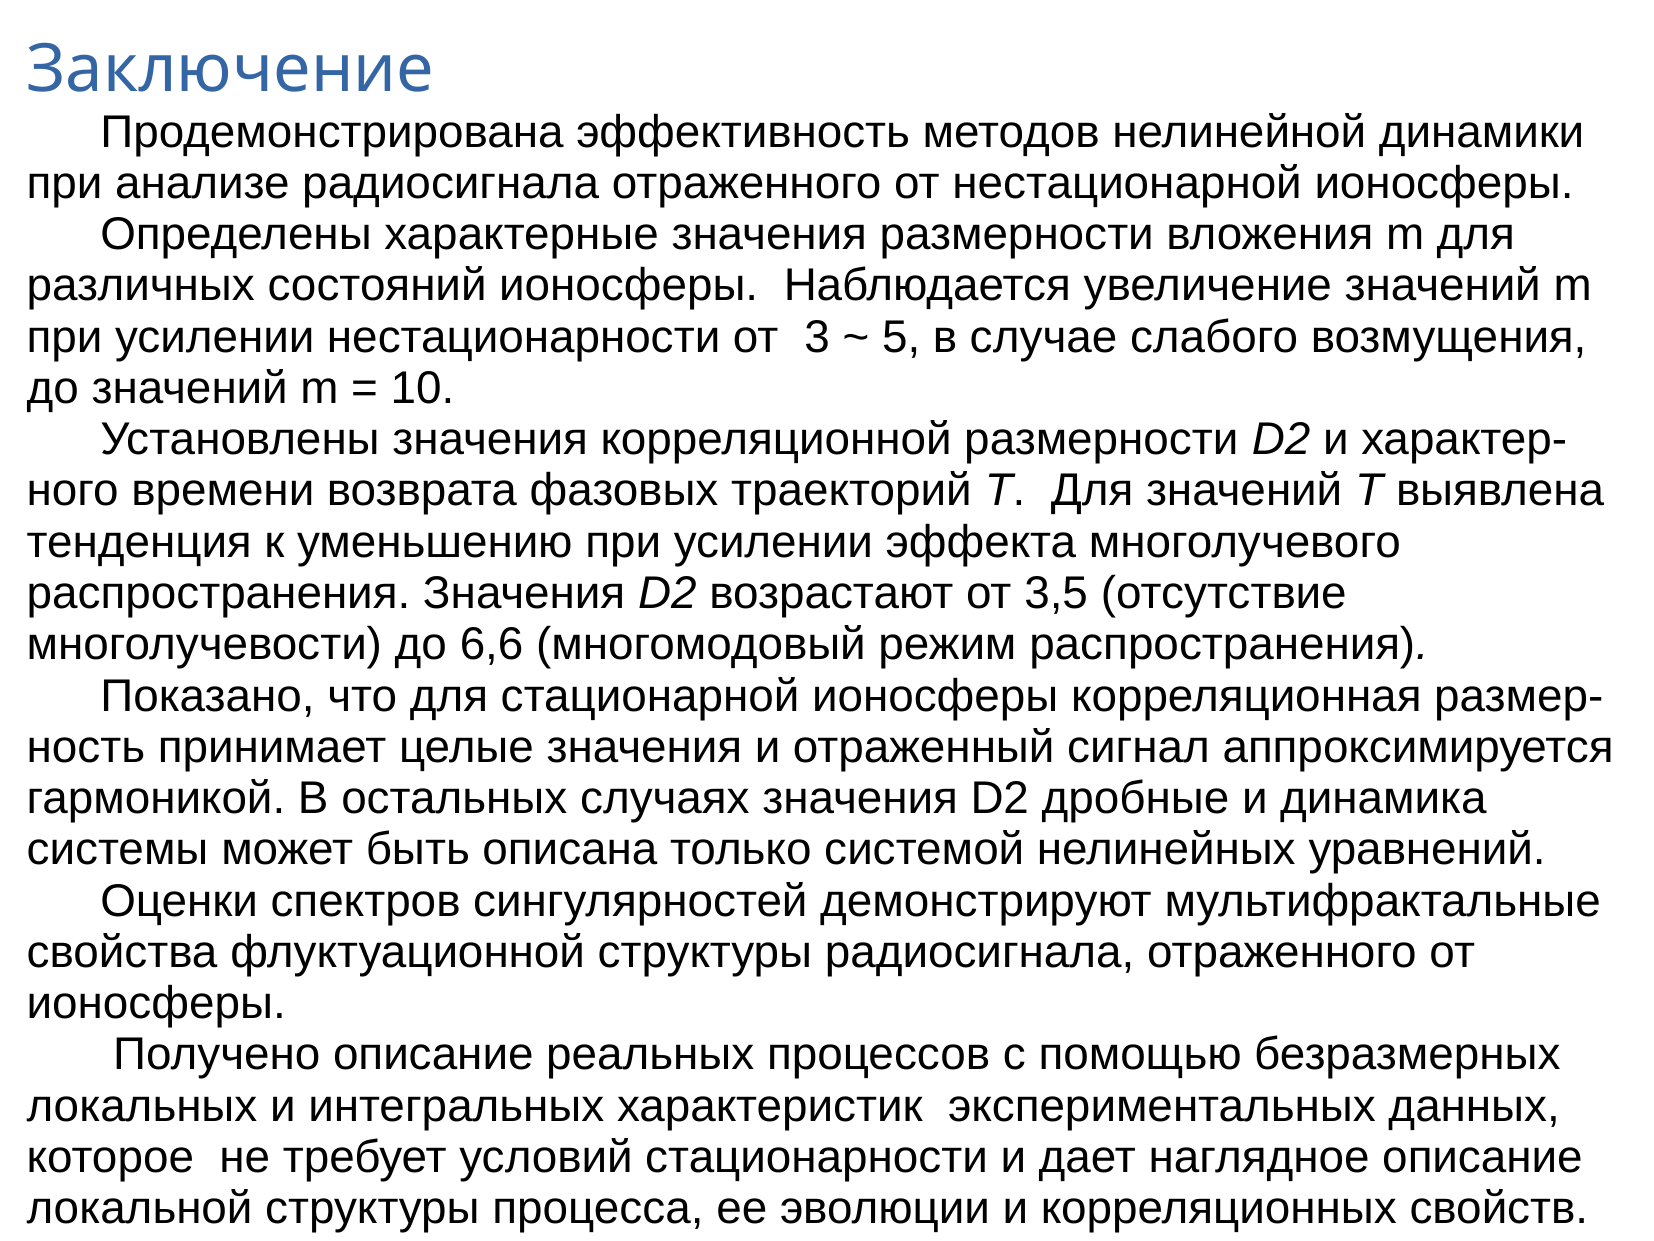

Заключение
	Продемонстрирована эффективность методов нелинейной динамики при анализе радиосигнала отраженного от нестационарной ионосферы.
	Определены характерные значения размерности вложения m для различных состояний ионосферы. Наблюдается увеличение значений m при усилении нестационарности от 3 ~ 5, в случае слабого возмущения, до значений m = 10.
	Установлены значения корреляционной размерности D2 и характер-	ного времени возврата фазовых траекторий T. Для значений T выявлена тенденция к уменьшению при усилении эффекта многолучевого распространения. Значения D2 возрастают от 3,5 (отсутствие многолучевости) до 6,6 (многомодовый режим распространения).
	Показано, что для стационарной ионосферы корреляционная размер-ность принимает целые значения и отраженный сигнал аппроксимируется гармоникой. В остальных случаях значения D2 дробные и динамика системы может быть описана только системой нелинейных уравнений.
	Оценки спектров сингулярностей демонстрируют мультифрактальные свойства флуктуационной структуры радиосигнала, отраженного от ионосферы.
	 Получено описание реальных процессов с помощью безразмерных локальных и интегральных характеристик экспериментальных данных, которое не требует условий стационарности и дает наглядное описание локальной структуры процесса, ее эволюции и корреляционных свойств.